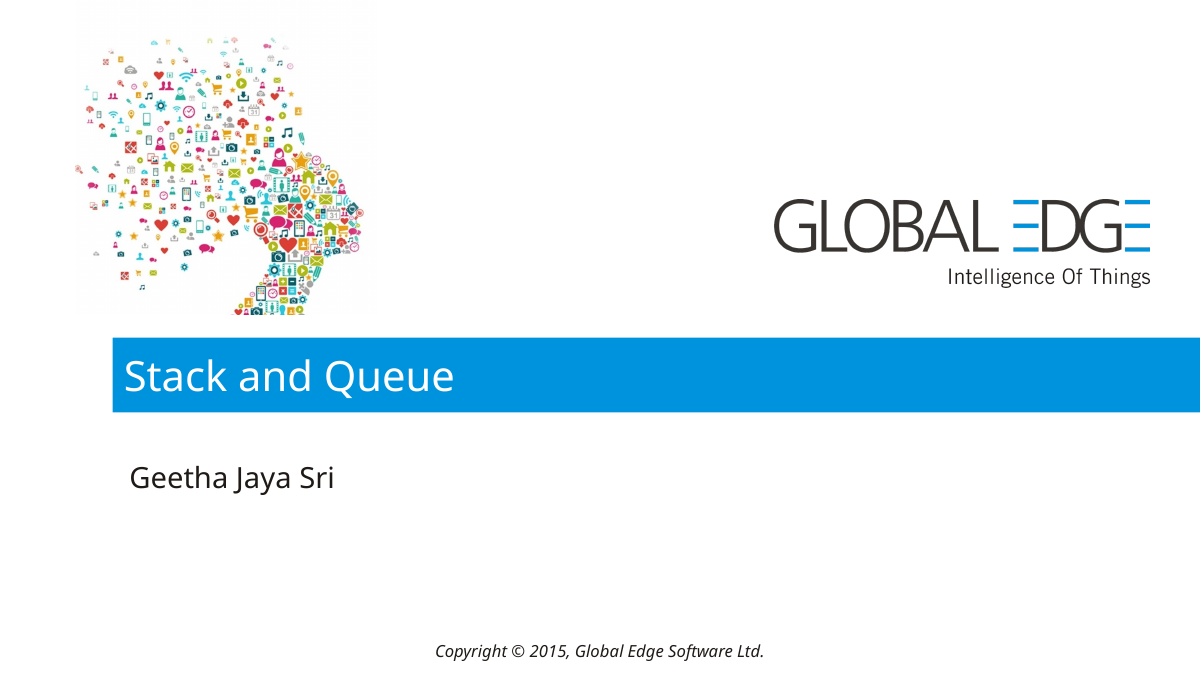

# Stack and Queue
Geetha Jaya Sri